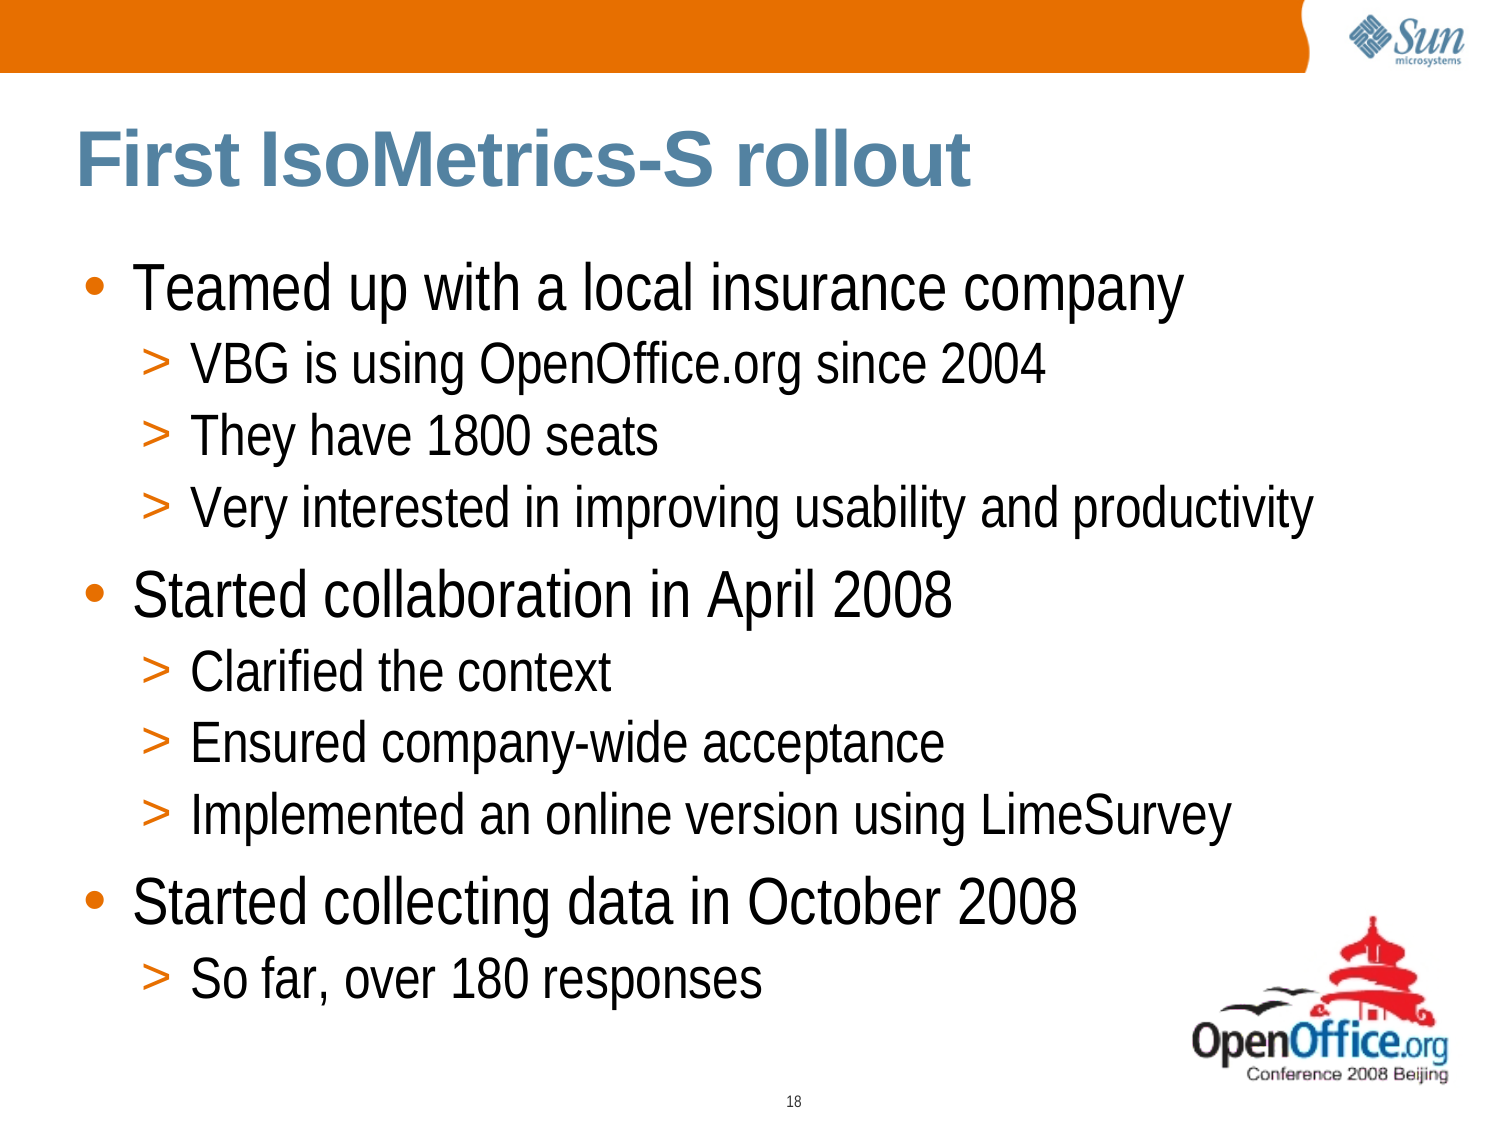

# First IsoMetrics-S rollout
Teamed up with a local insurance company
VBG is using OpenOffice.org since 2004
They have 1800 seats
Very interested in improving usability and productivity
Started collaboration in April 2008
Clarified the context
Ensured company-wide acceptance
Implemented an online version using LimeSurvey
Started collecting data in October 2008
So far, over 180 responses